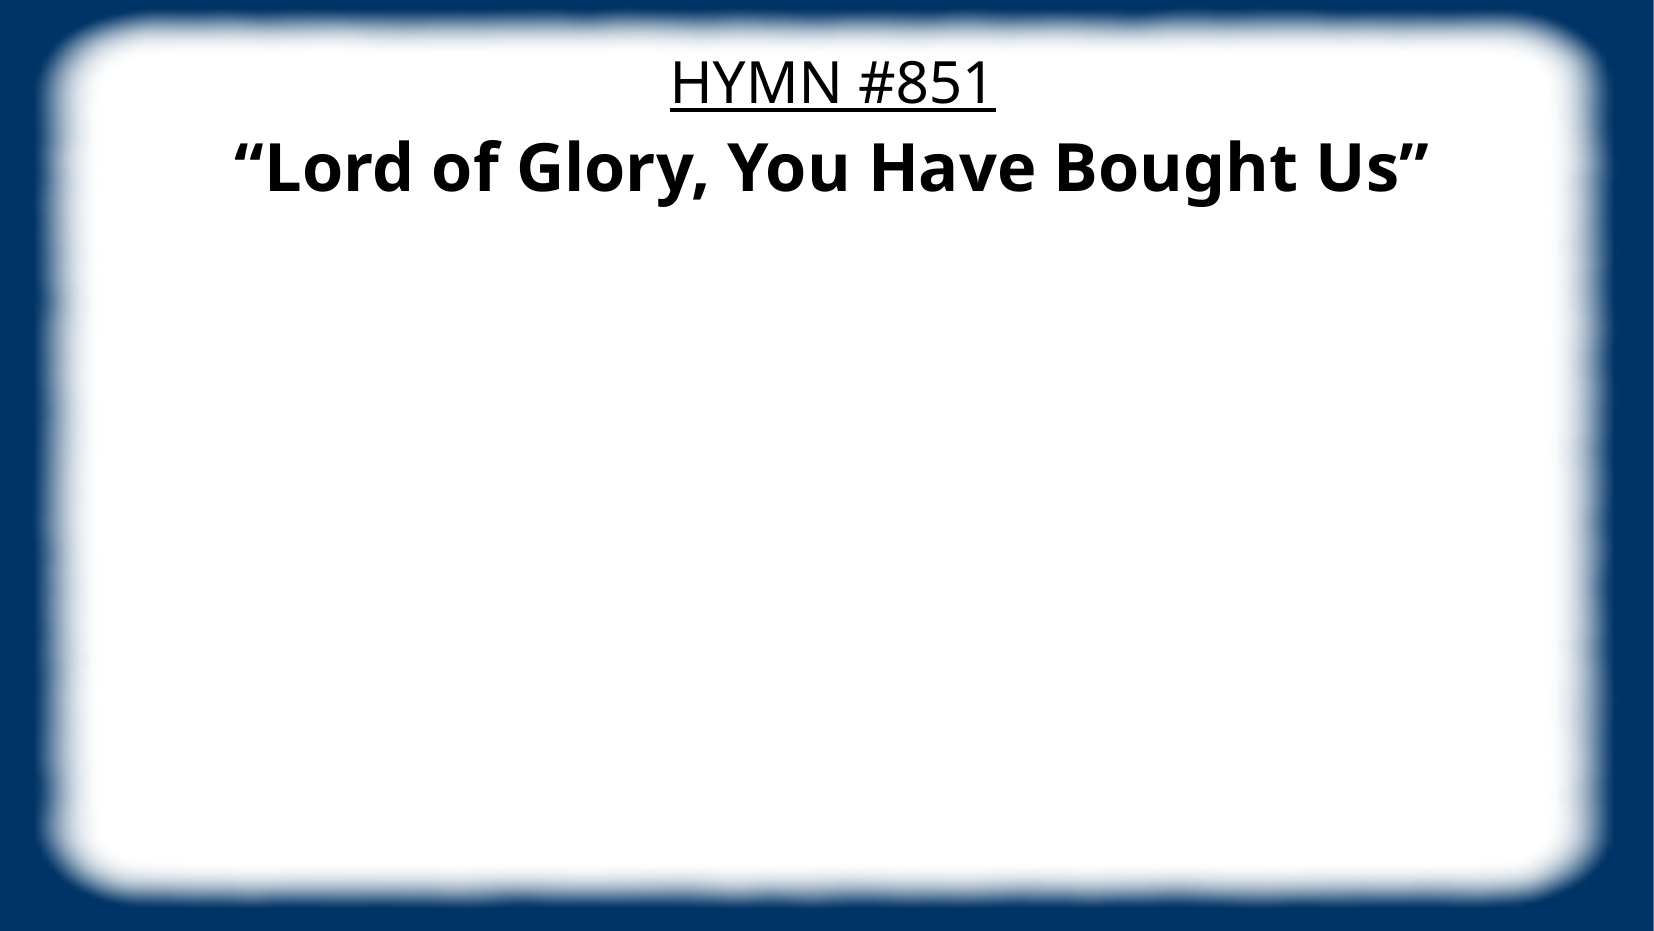

HYMN #851
“Lord of Glory, You Have Bought Us”